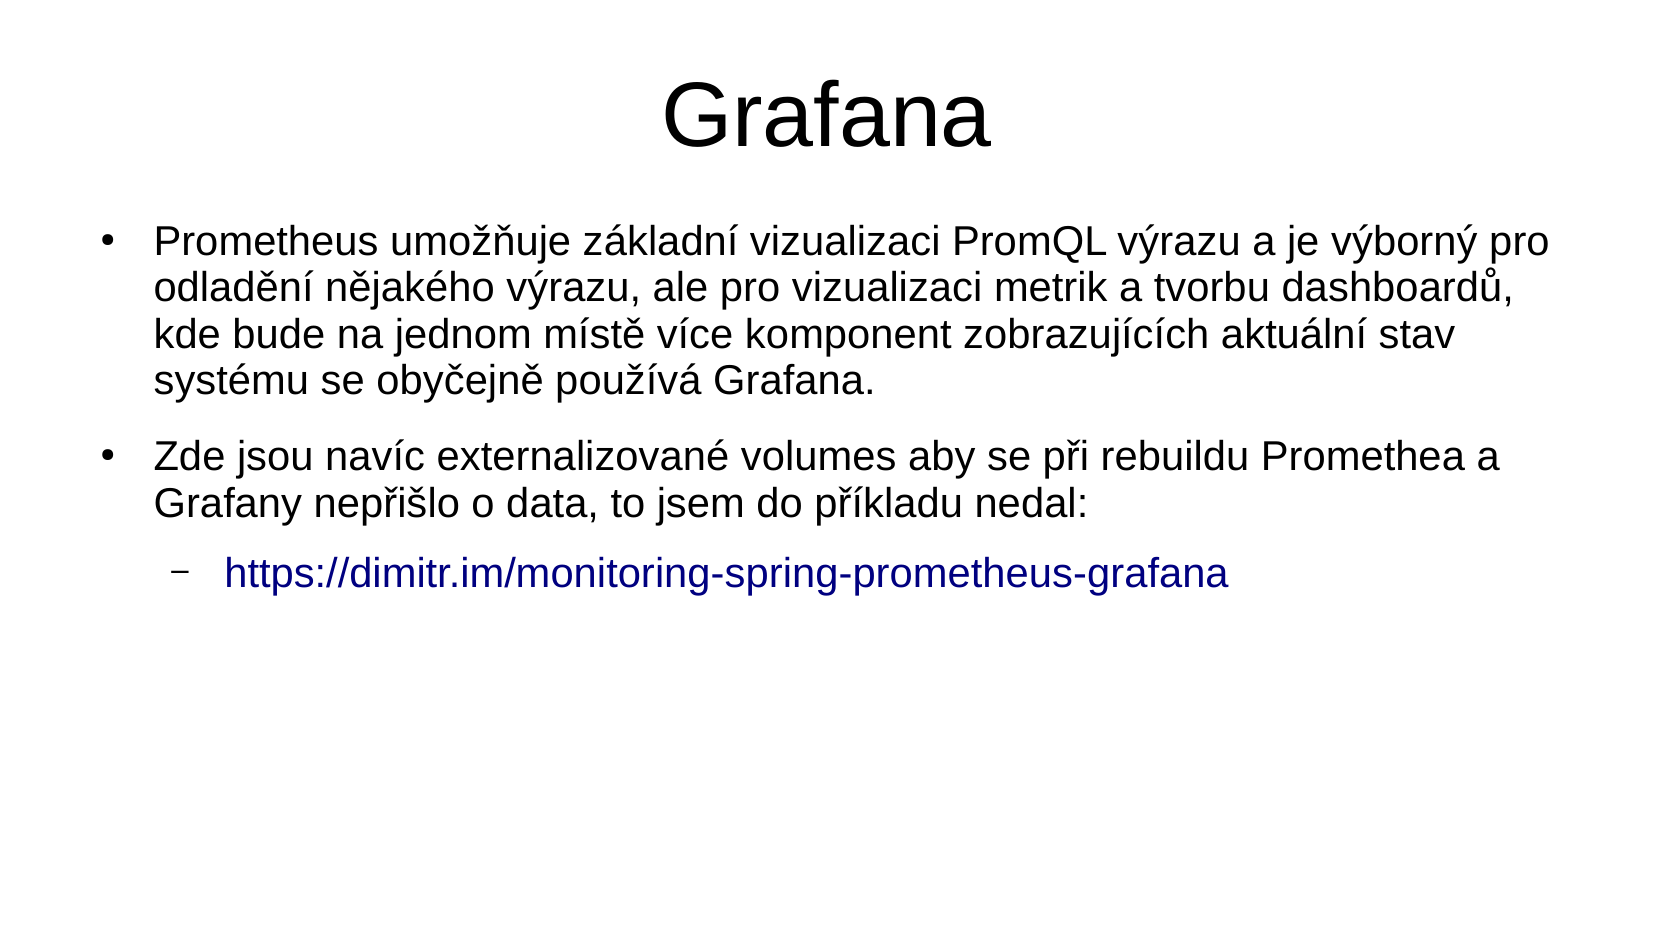

# Grafana
Prometheus umožňuje základní vizualizaci PromQL výrazu a je výborný pro odladění nějakého výrazu, ale pro vizualizaci metrik a tvorbu dashboardů, kde bude na jednom místě více komponent zobrazujících aktuální stav systému se obyčejně používá Grafana.
Zde jsou navíc externalizované volumes aby se při rebuildu Promethea a Grafany nepřišlo o data, to jsem do příkladu nedal:
https://dimitr.im/monitoring-spring-prometheus-grafana